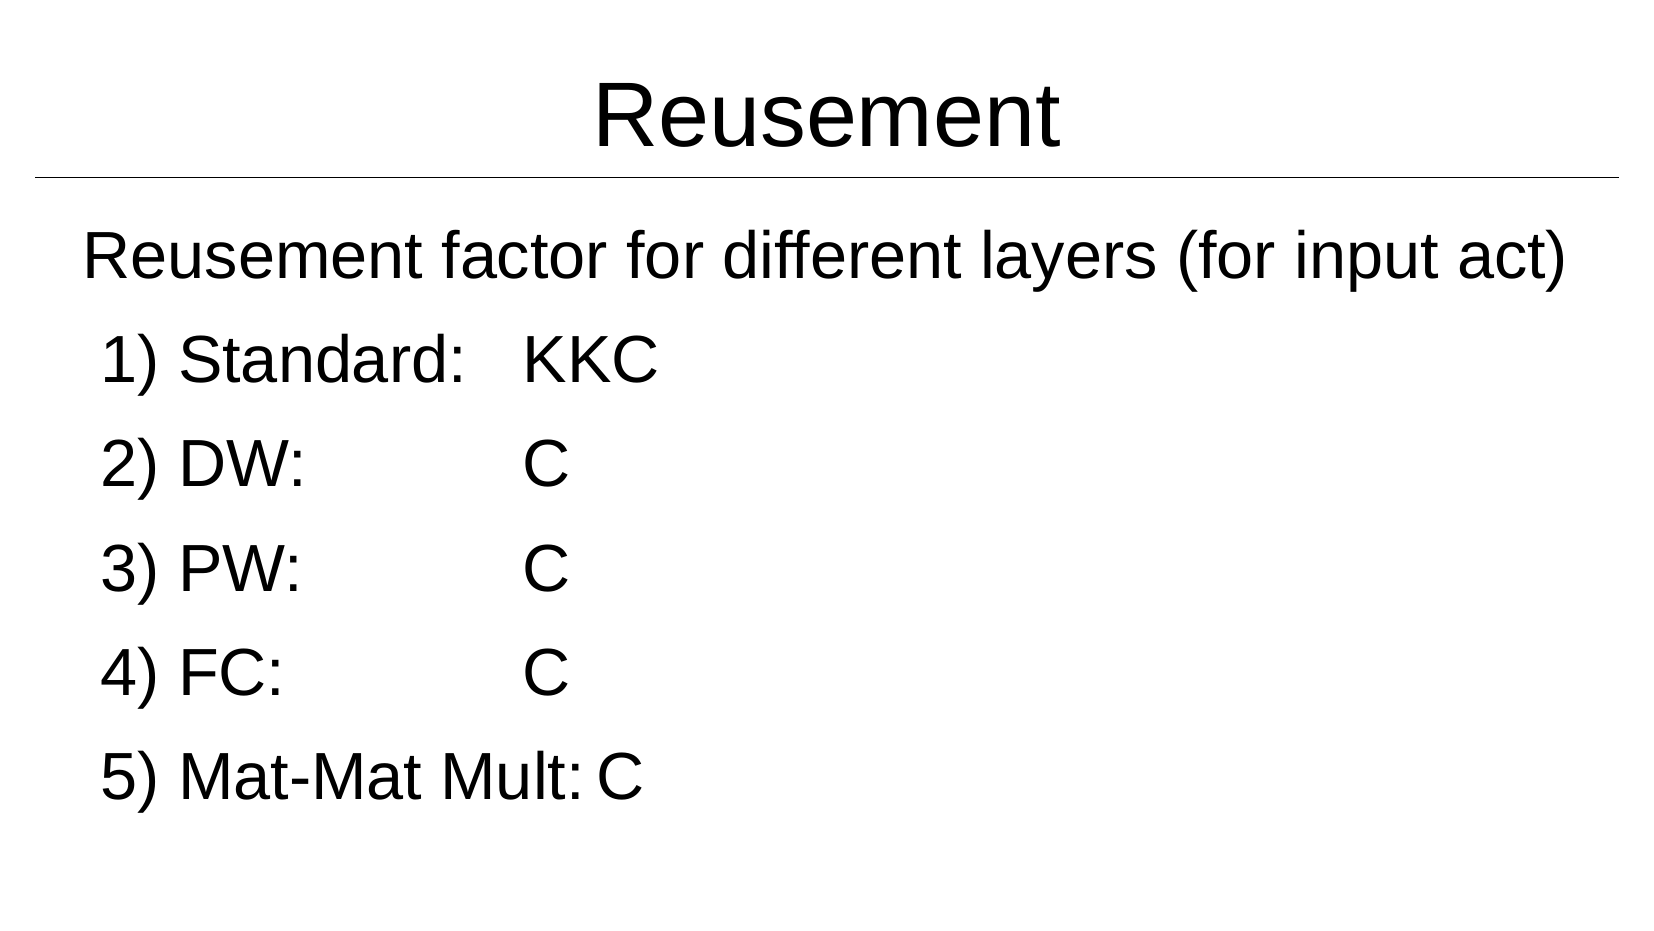

# Reusement
Reusement factor for different layers (for input act)
 Standard: 	KKC
 DW: 	C
 PW:		 	C
 FC:				C
 Mat-Mat Mult:	C